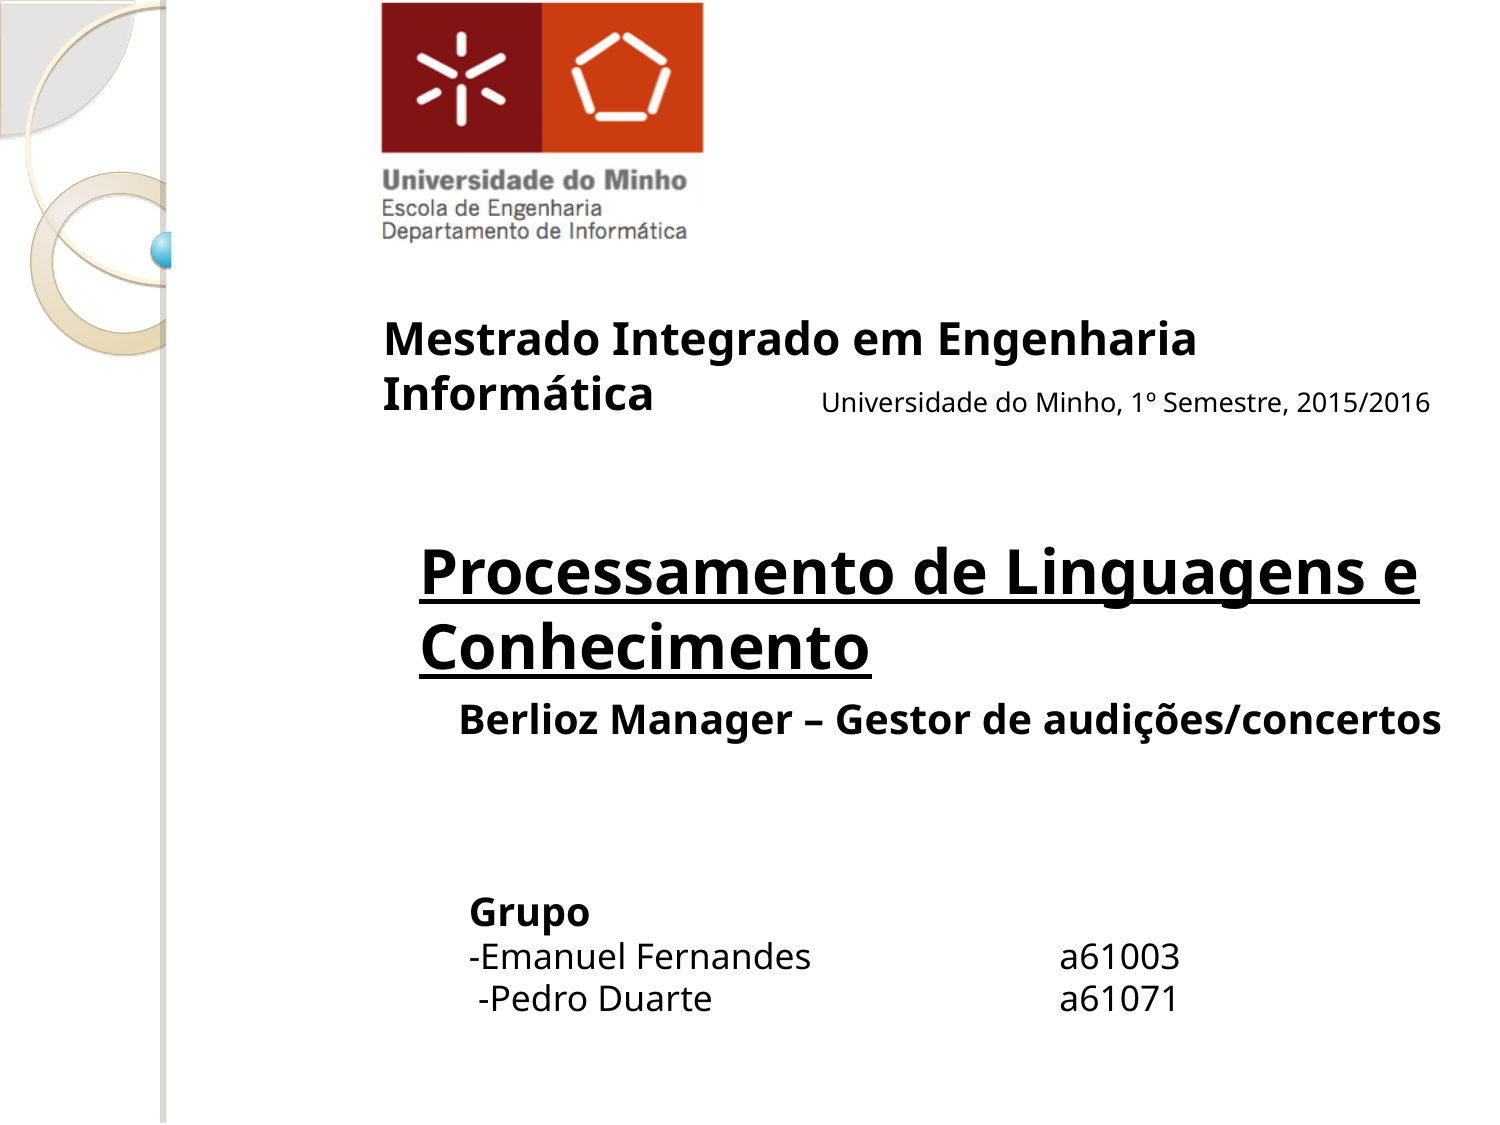

A
Mestrado Integrado em Engenharia Informática
Universidade do Minho, 1º Semestre, 2015/2016
# Processamento de Linguagens e Conhecimento
Berlioz Manager – Gestor de audições/concertos
Grupo
-Emanuel Fernandes				a61003
 -Pedro Duarte					a61071